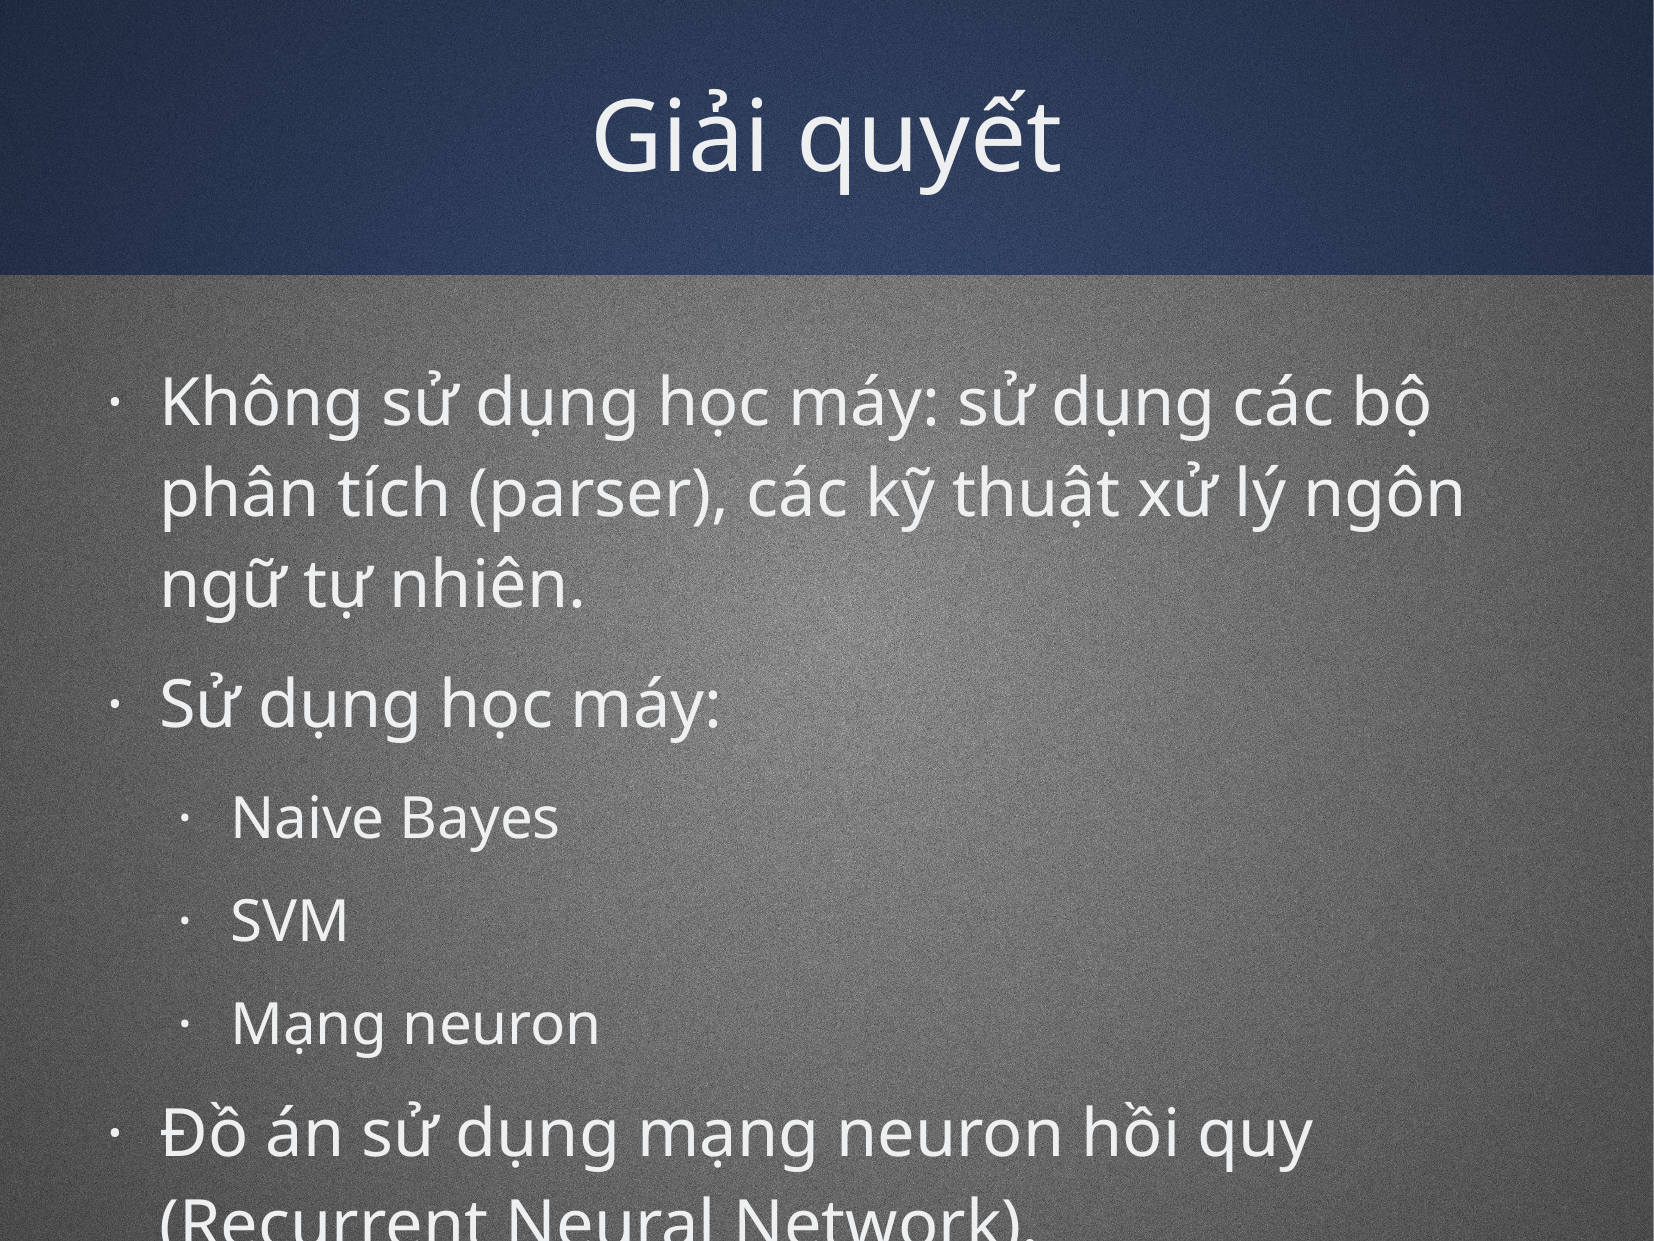

# Giải quyết
Không sử dụng học máy: sử dụng các bộ phân tích (parser), các kỹ thuật xử lý ngôn ngữ tự nhiên.
Sử dụng học máy:
Naive Bayes
SVM
Mạng neuron
Đồ án sử dụng mạng neuron hồi quy (Recurrent Neural Network).